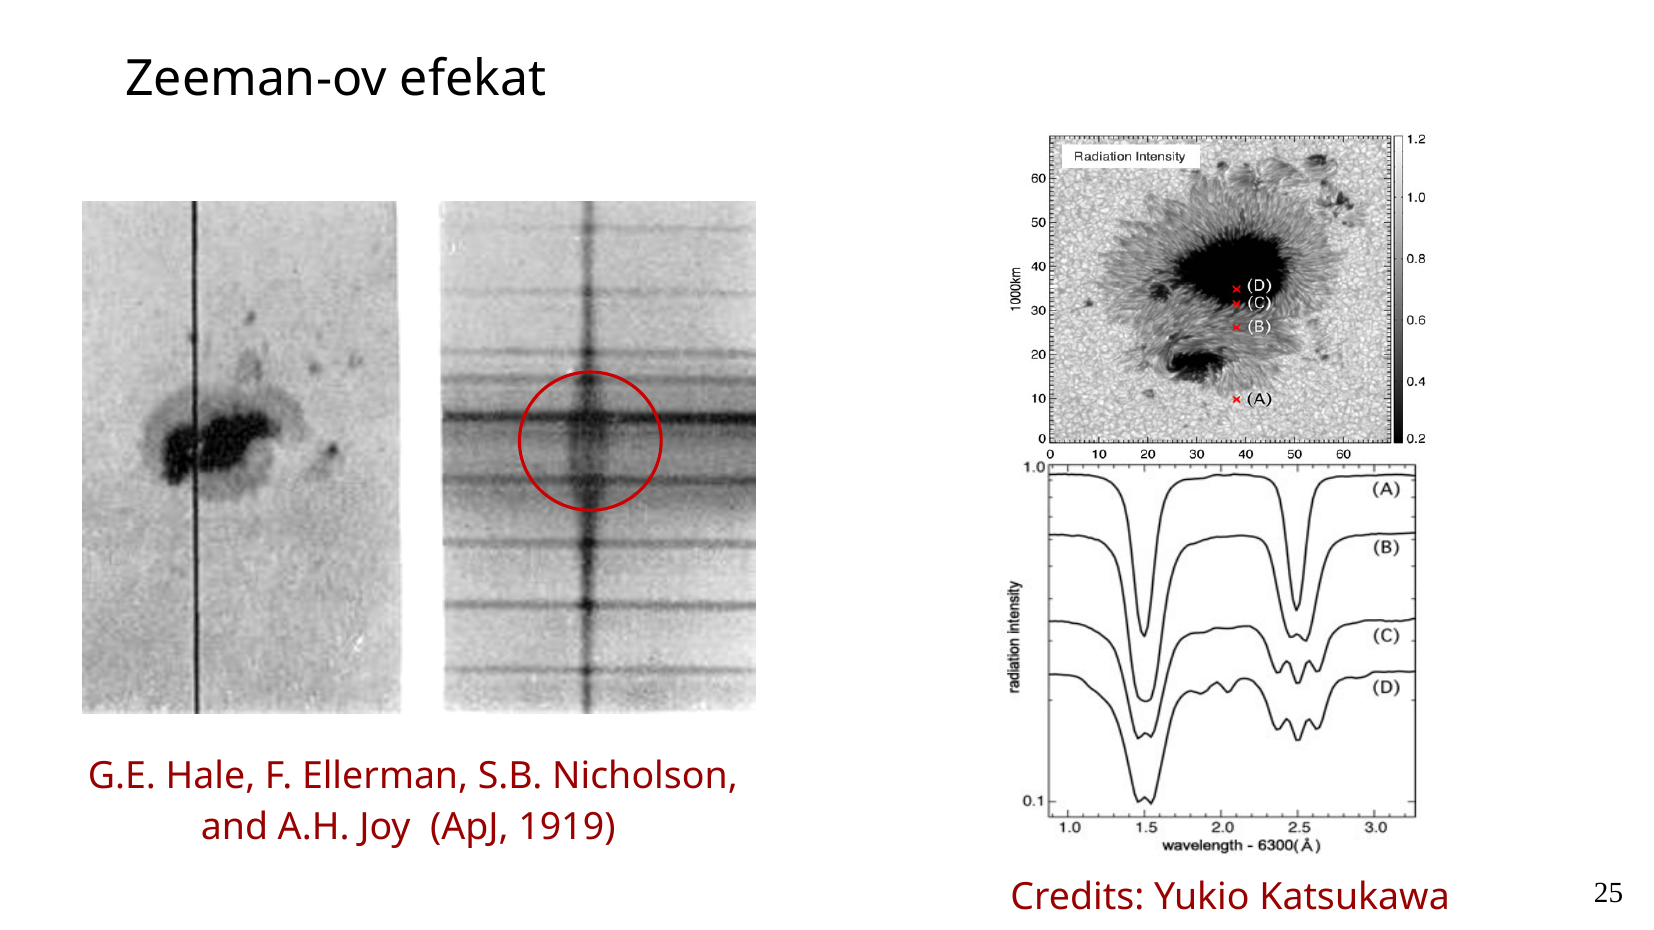

# Zeeman-ov efekat
G.E. Hale, F. Ellerman, S.B. Nicholson, and A.H. Joy (ApJ, 1919)
Credits: Yukio Katsukawa
25